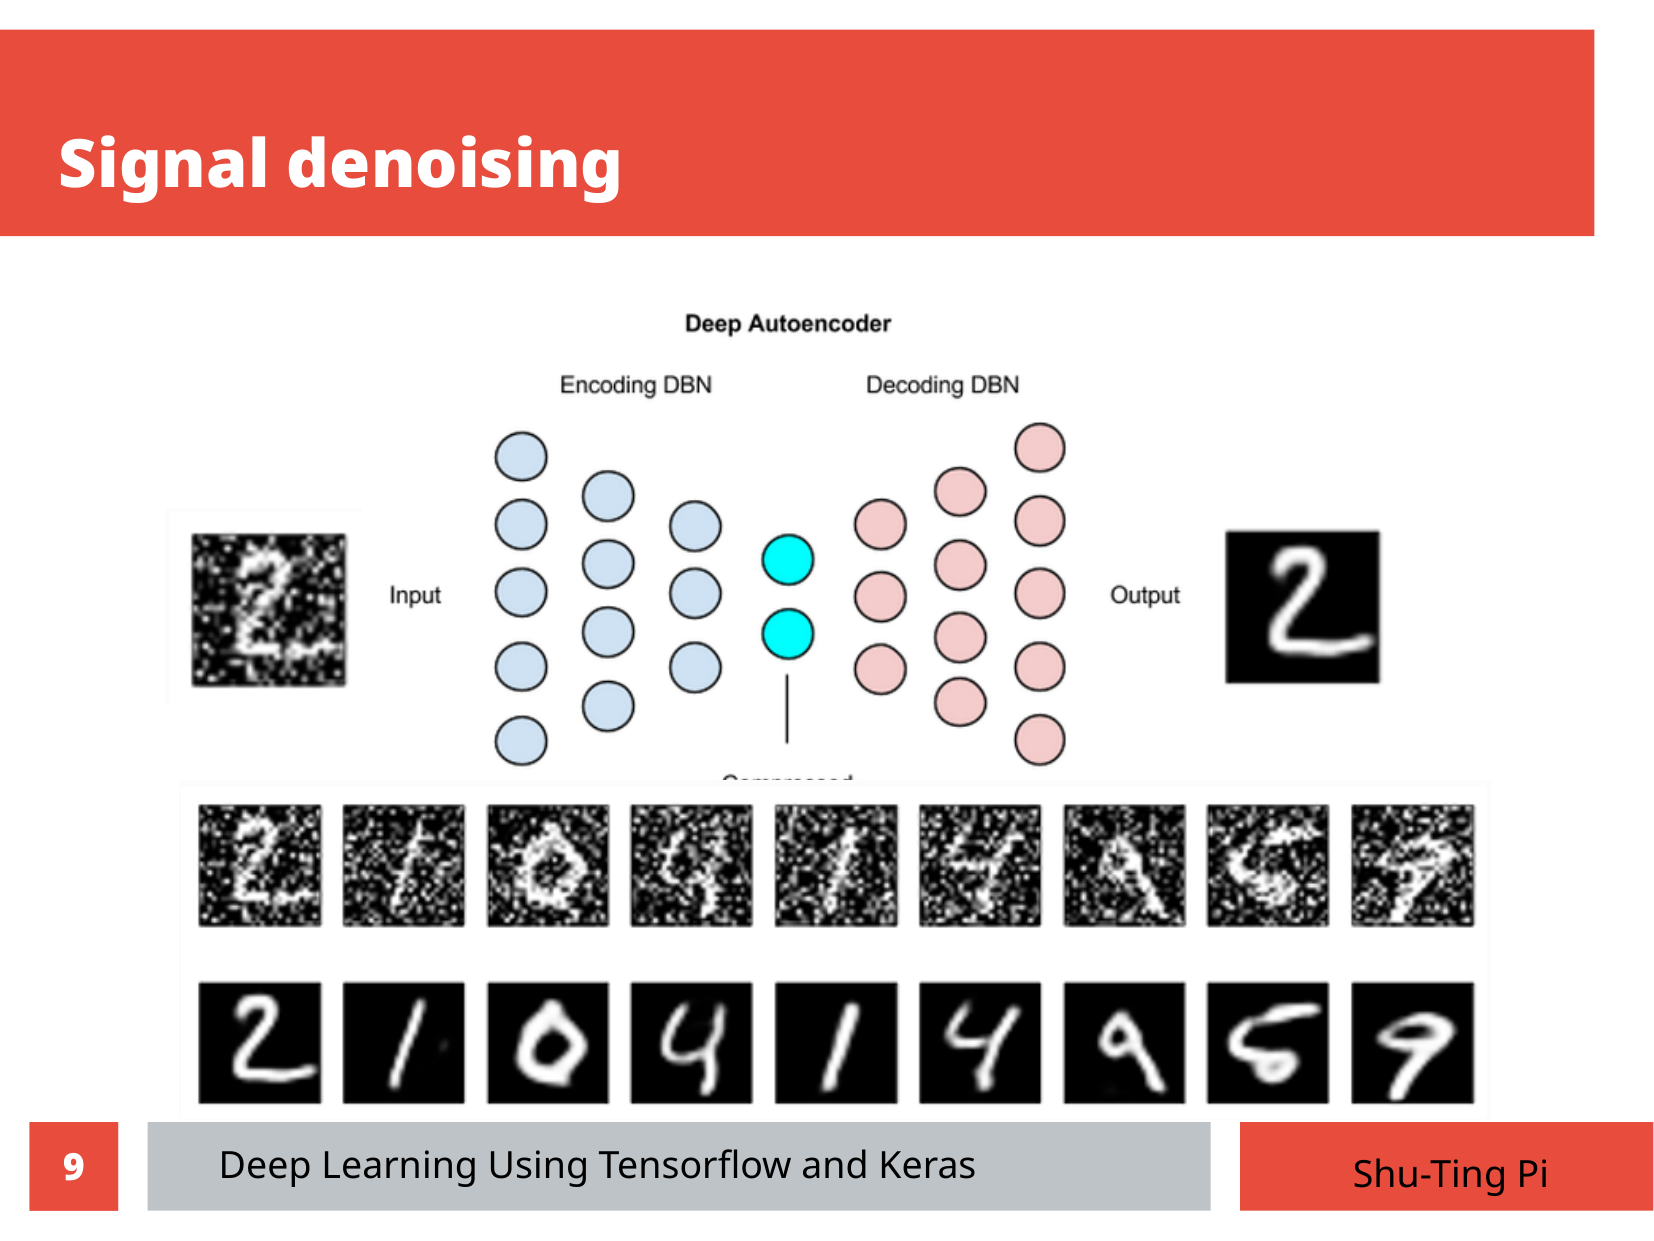

# Signal denoising
9
Deep Learning Using Tensorflow and Keras
Shu-Ting Pi